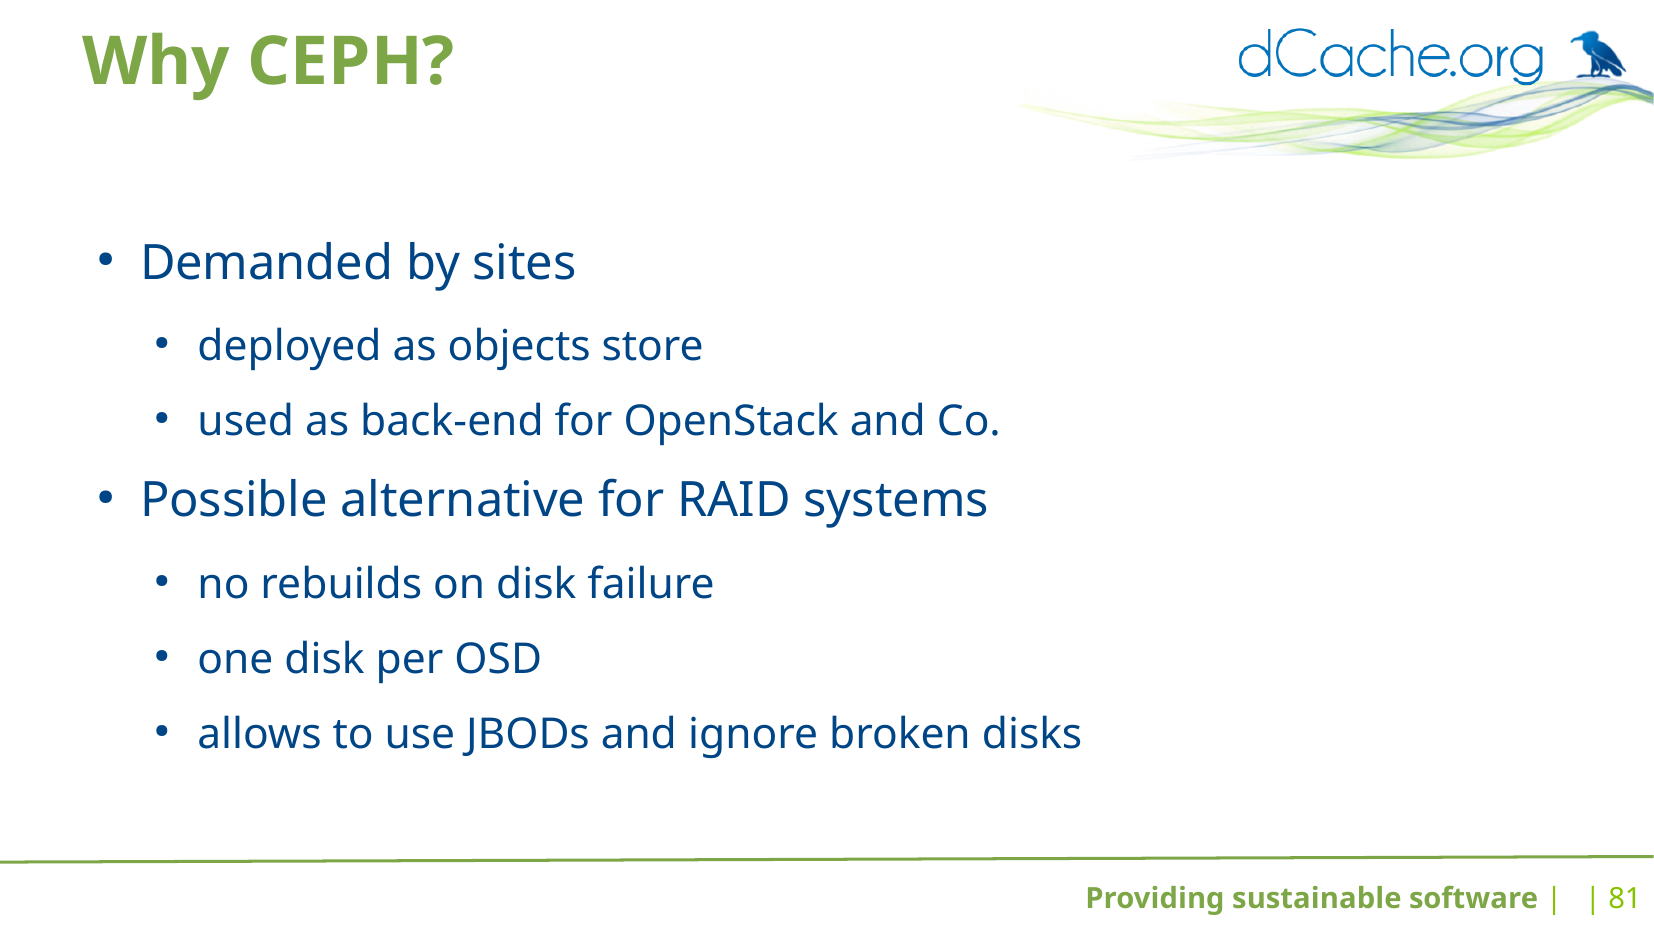

# Why CEPH?
Demanded by sites
deployed as objects store
used as back-end for OpenStack and Co.
Possible alternative for RAID systems
no rebuilds on disk failure
one disk per OSD
allows to use JBODs and ignore broken disks
81